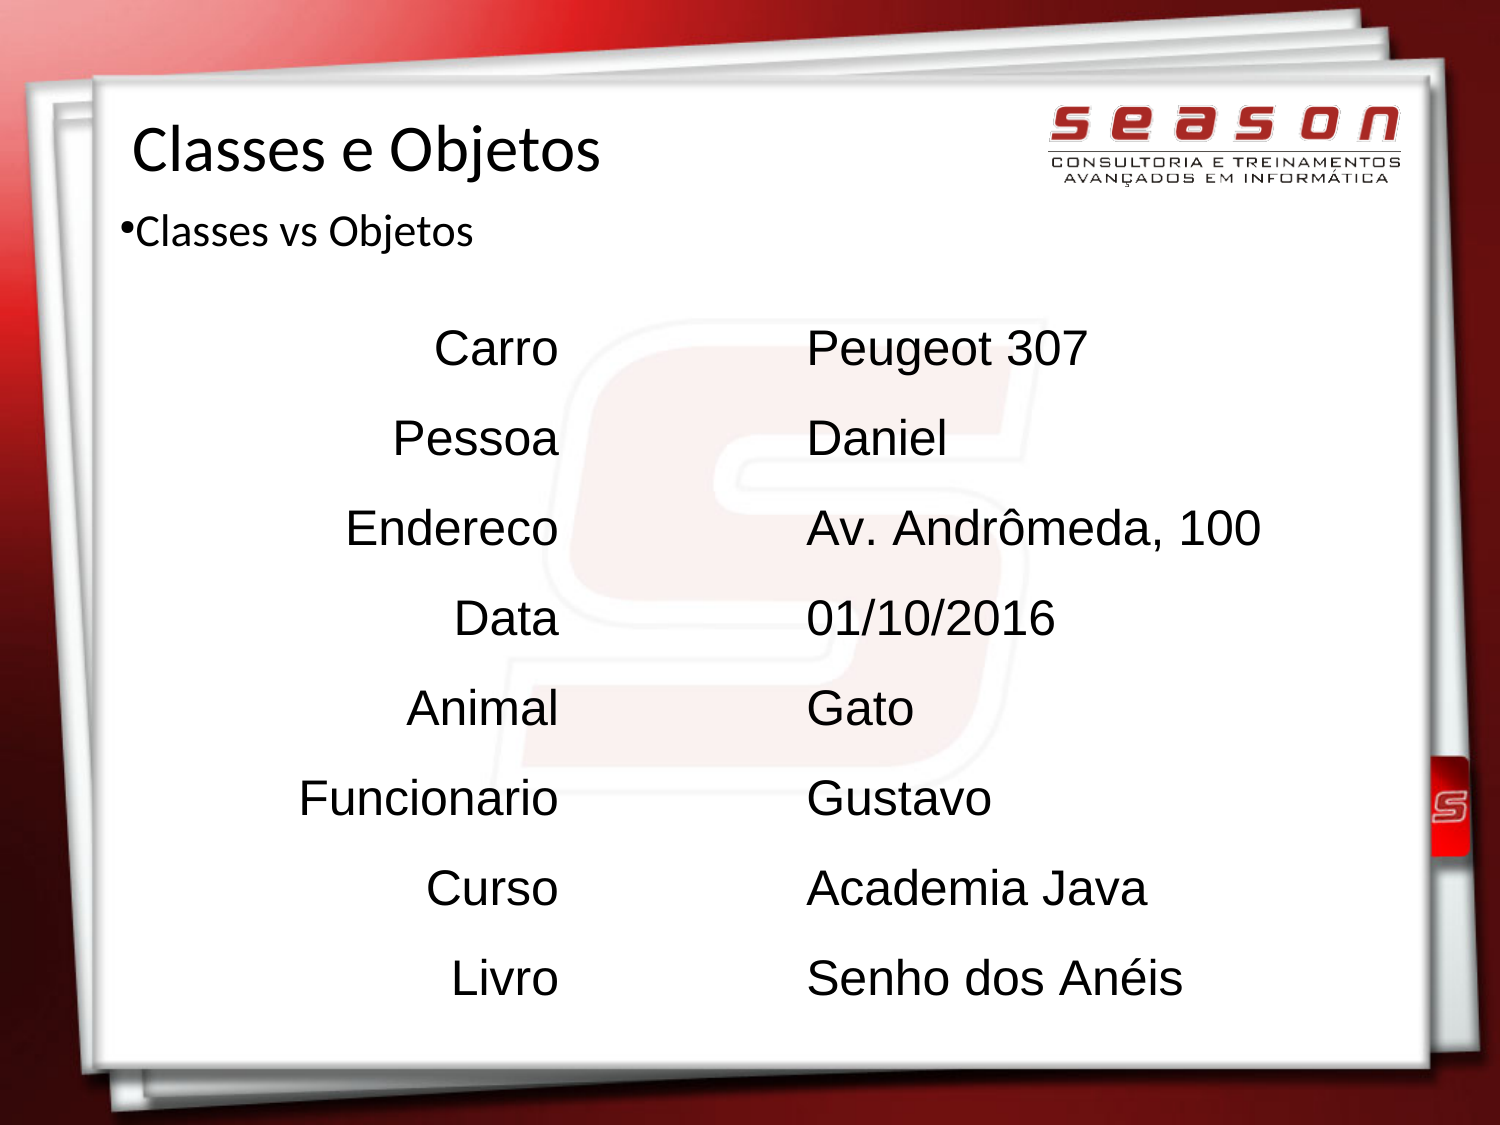

# Classes e Objetos
Classes vs Objetos
Carro
Pessoa
Endereco
Data
Animal
Funcionario
Curso
Livro
Peugeot 307
Daniel
Av. Andrômeda, 100
01/10/2016
Gato
Gustavo
Academia Java
Senho dos Anéis